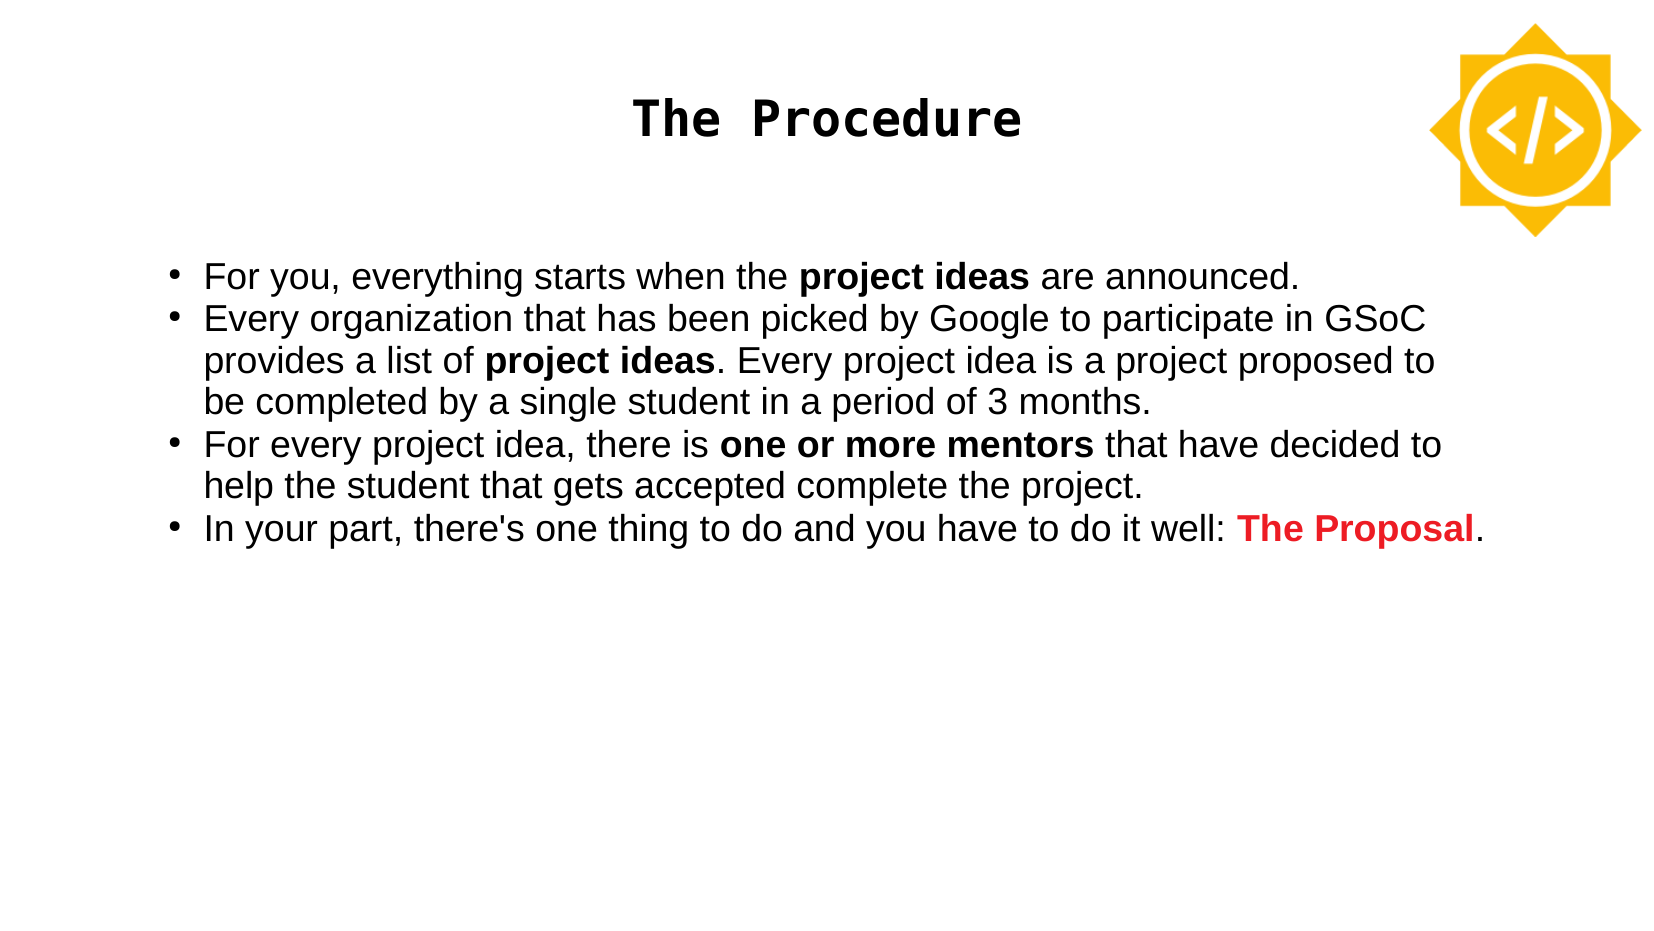

The Procedure
For you, everything starts when the project ideas are announced.
Every organization that has been picked by Google to participate in GSoC provides a list of project ideas. Every project idea is a project proposed to be completed by a single student in a period of 3 months.
For every project idea, there is one or more mentors that have decided to help the student that gets accepted complete the project.
In your part, there's one thing to do and you have to do it well: The Proposal.